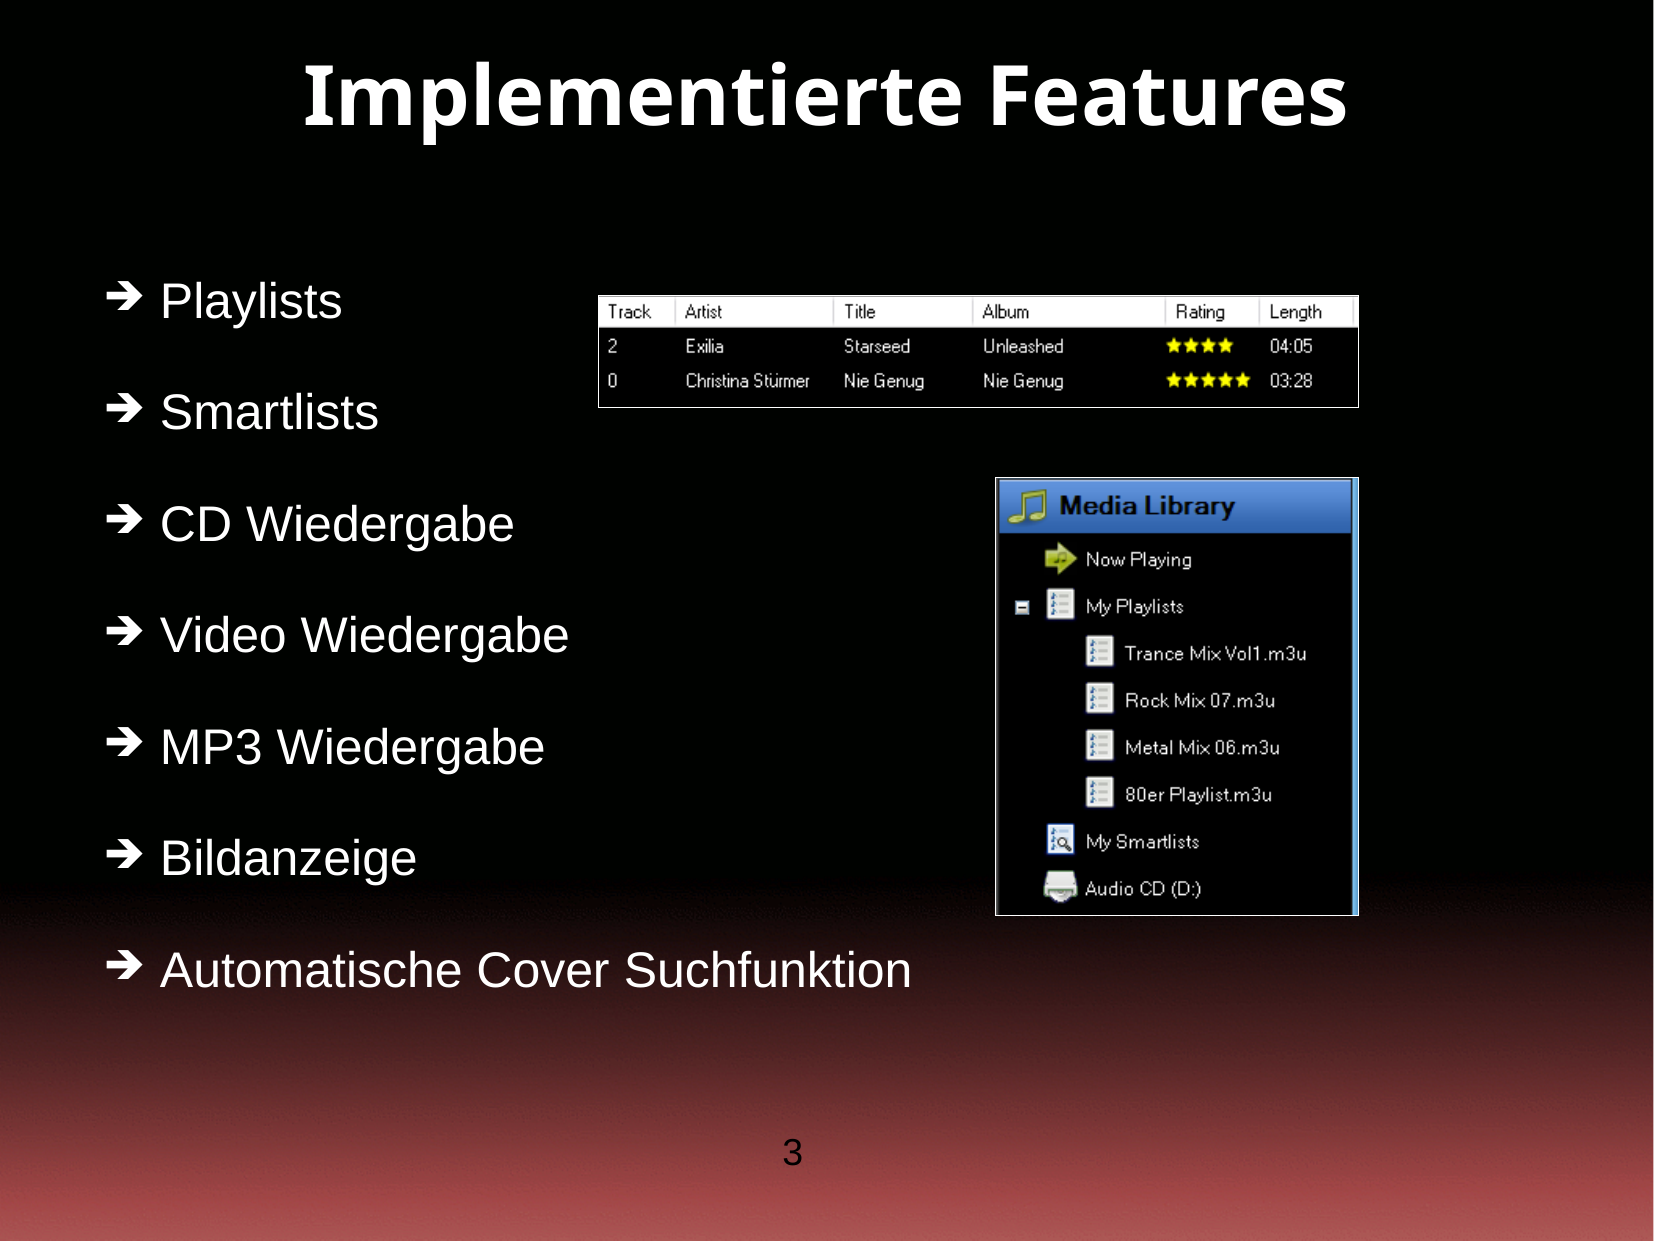

Implementierte Features
 Playlists
 Smartlists
 CD Wiedergabe
 Video Wiedergabe
 MP3 Wiedergabe
 Bildanzeige
 Automatische Cover Suchfunktion